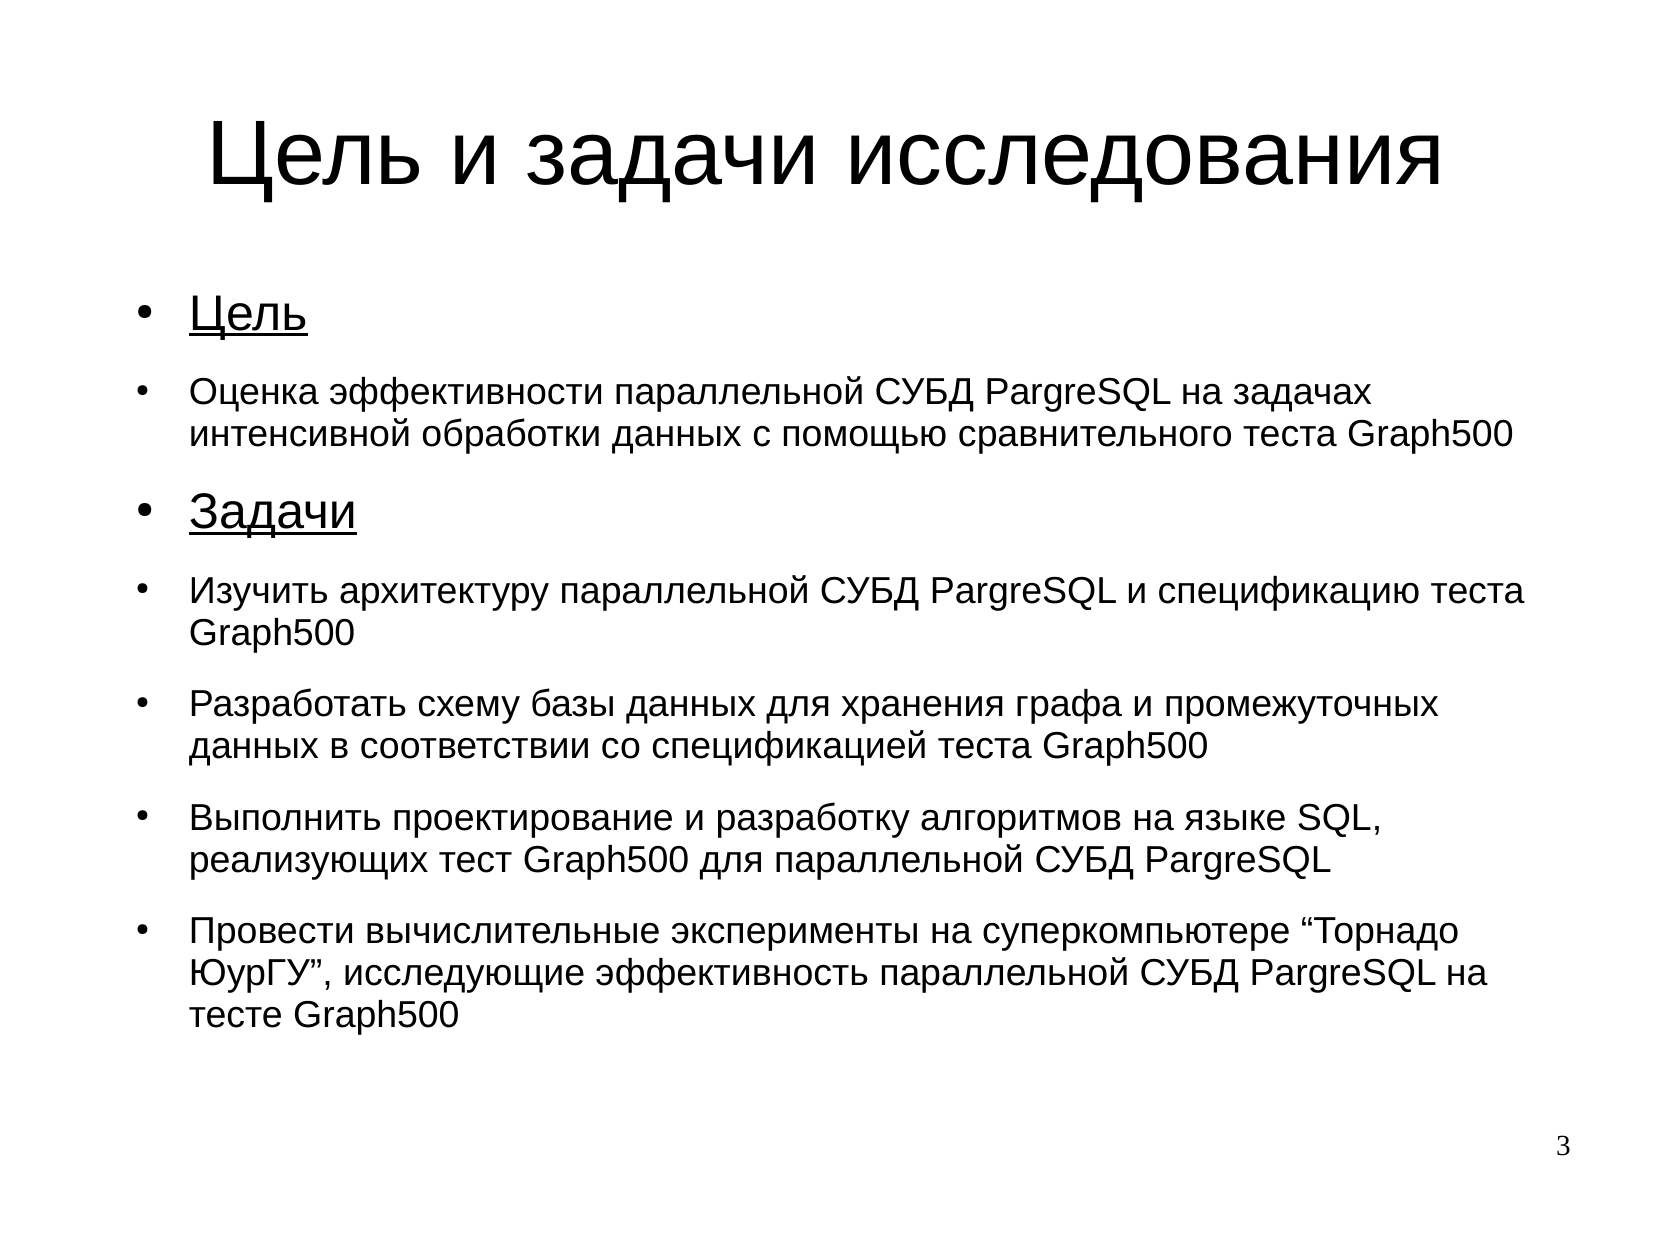

Цель и задачи исследования
# Цель
Оценка эффективности параллельной СУБД PargreSQL на задачах интенсивной обработки данных с помощью сравнительного теста Graph500
Задачи
Изучить архитектуру параллельной СУБД PargreSQL и спецификацию теста Graph500
Разработать схему базы данных для хранения графа и промежуточных данных в соответствии со спецификацией теста Graph500
Выполнить проектирование и разработку алгоритмов на языке SQL, реализующих тест Graph500 для параллельной СУБД PargreSQL
Провести вычислительные эксперименты на суперкомпьютере “Торнадо ЮурГУ”, исследующие эффективность параллельной СУБД PargreSQL на тесте Graph500
3